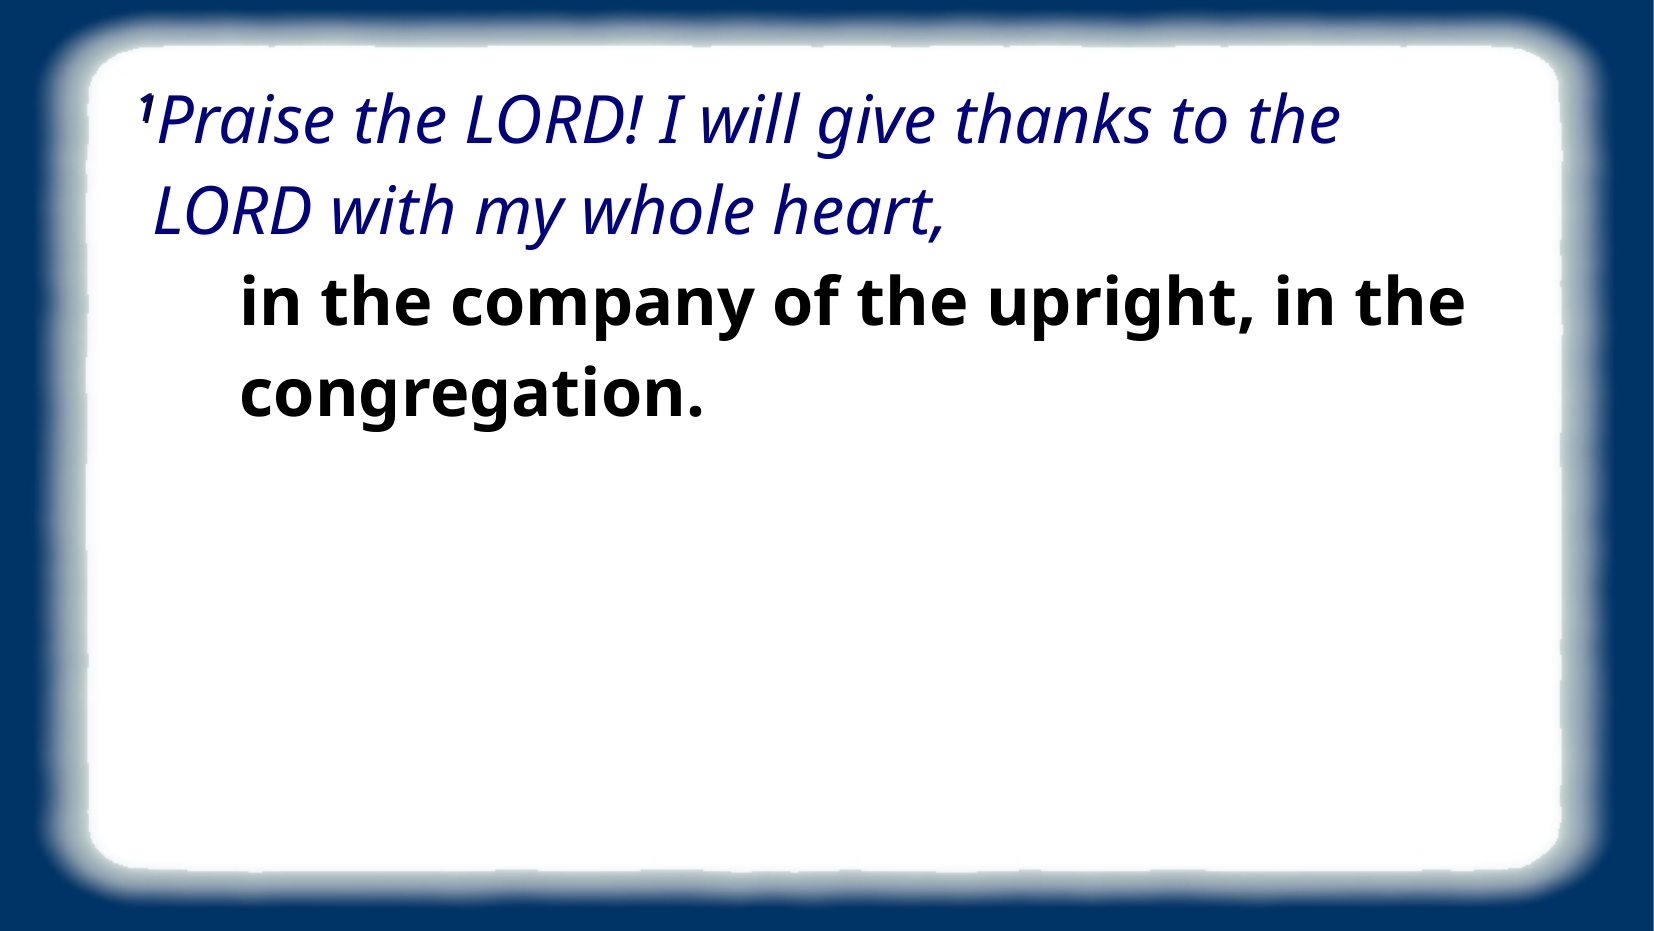

1Praise the LORD! I will give thanks to the
 LORD with my whole heart,
 in the company of the upright, in the
 congregation.